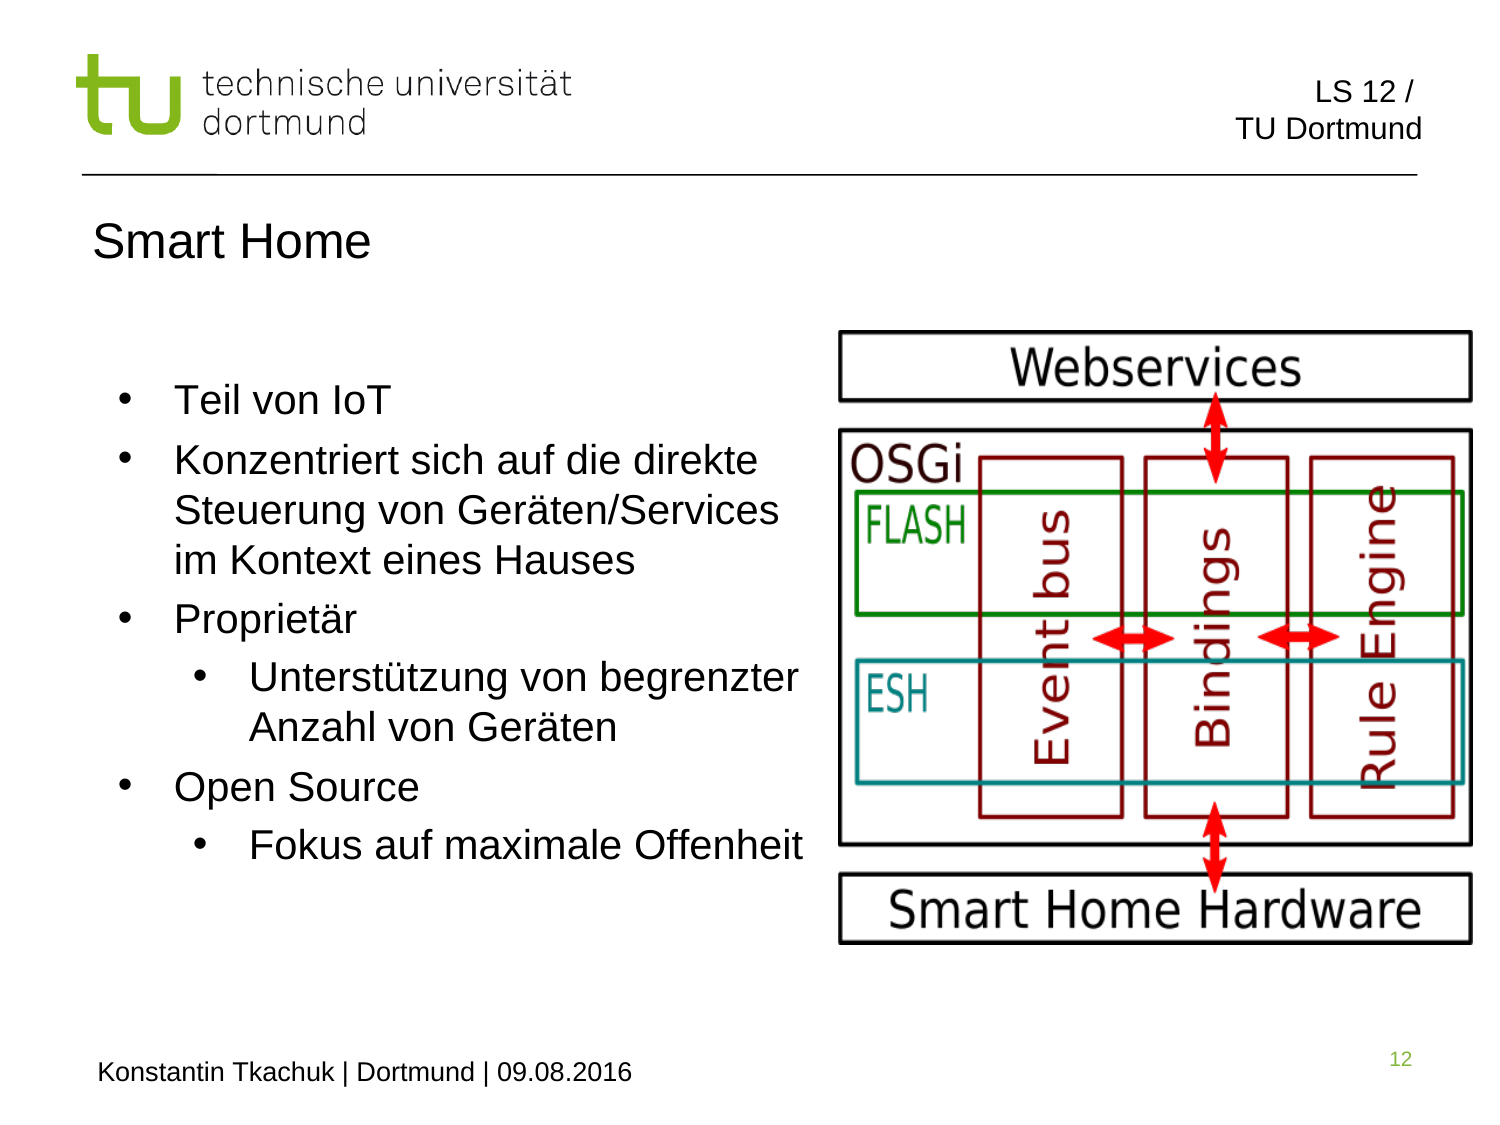

# Smart Home
Teil von IoT
Konzentriert sich auf die direkte Steuerung von Geräten/Services im Kontext eines Hauses
Proprietär
Unterstützung von begrenzter Anzahl von Geräten
Open Source
Fokus auf maximale Offenheit
Konstantin Tkachuk | Dortmund | 09.08.2016